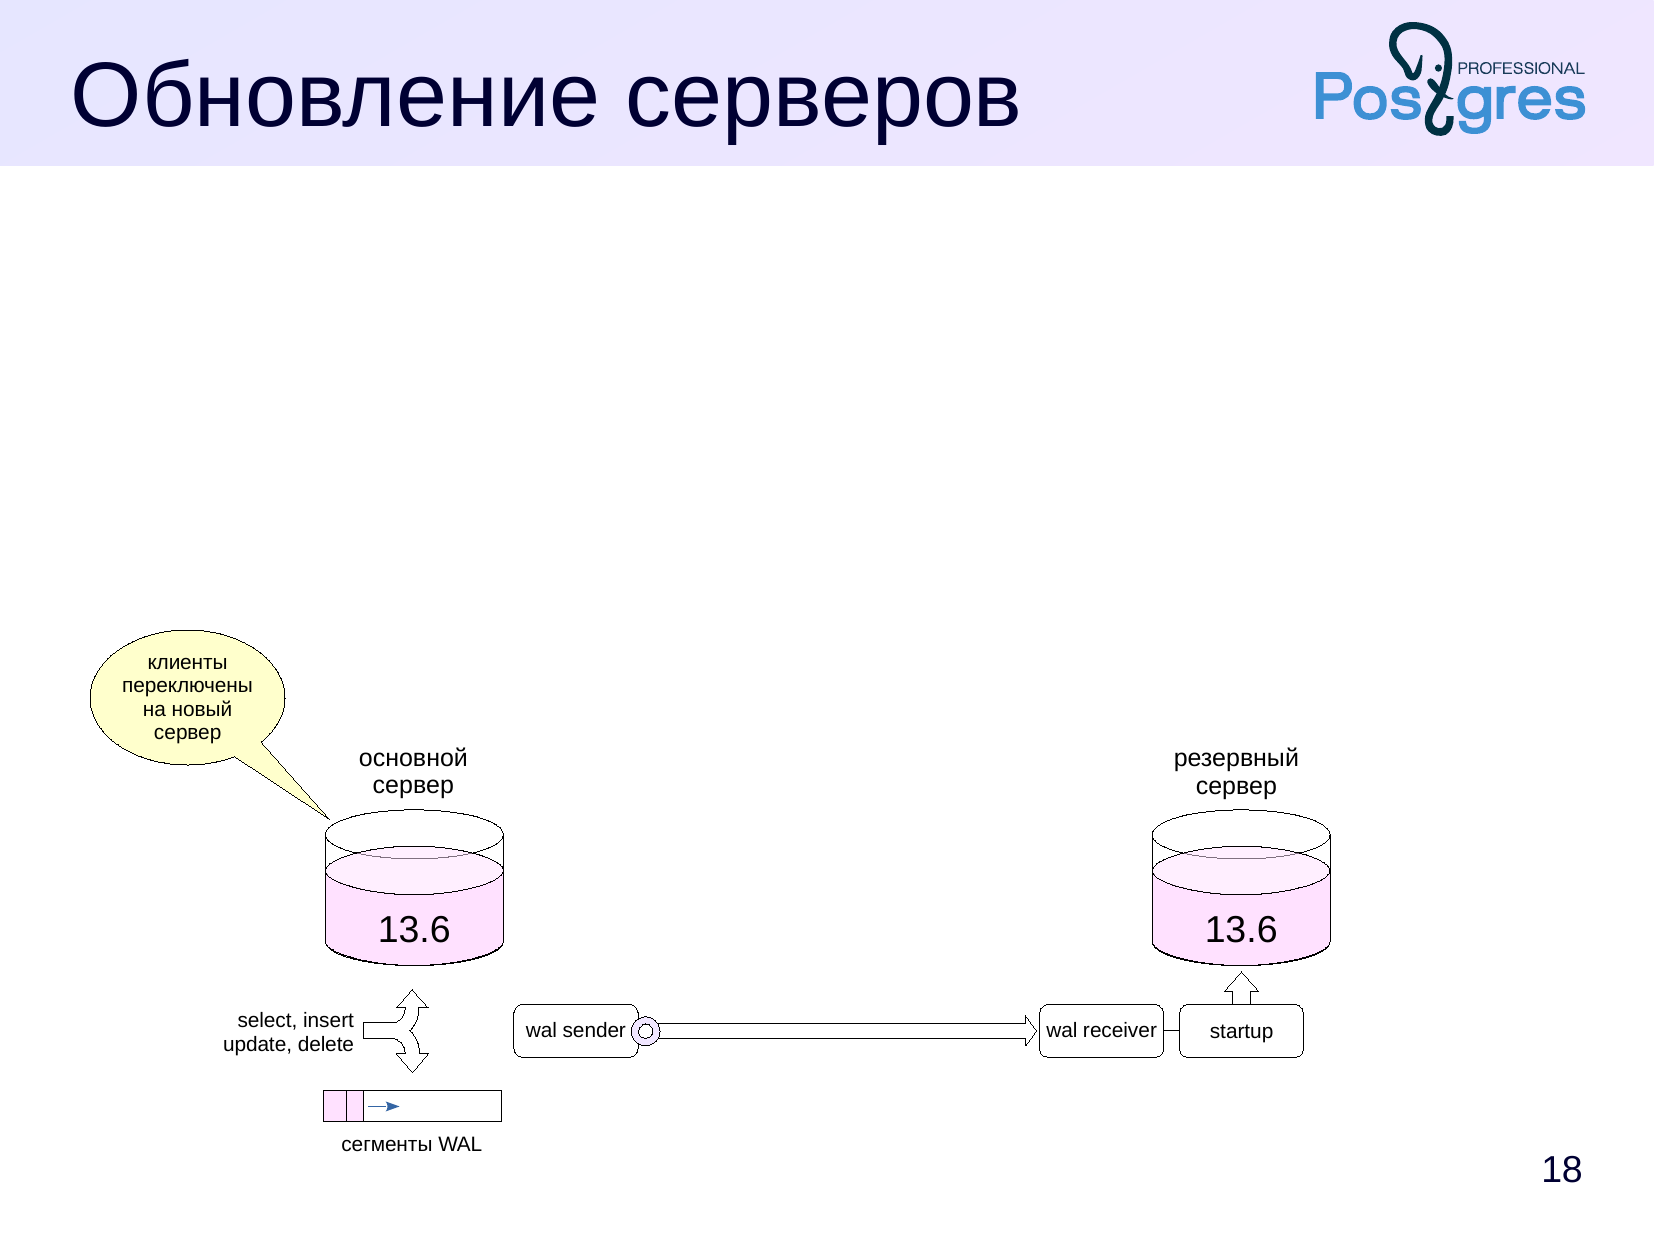

# Обновление серверов
клиенты
переключены
на новый
сервер
основной
сервер
резервный
сервер
13.6
13.6
select, insert
update, delete
wal sender
wal receiver
startup
сегменты WAL